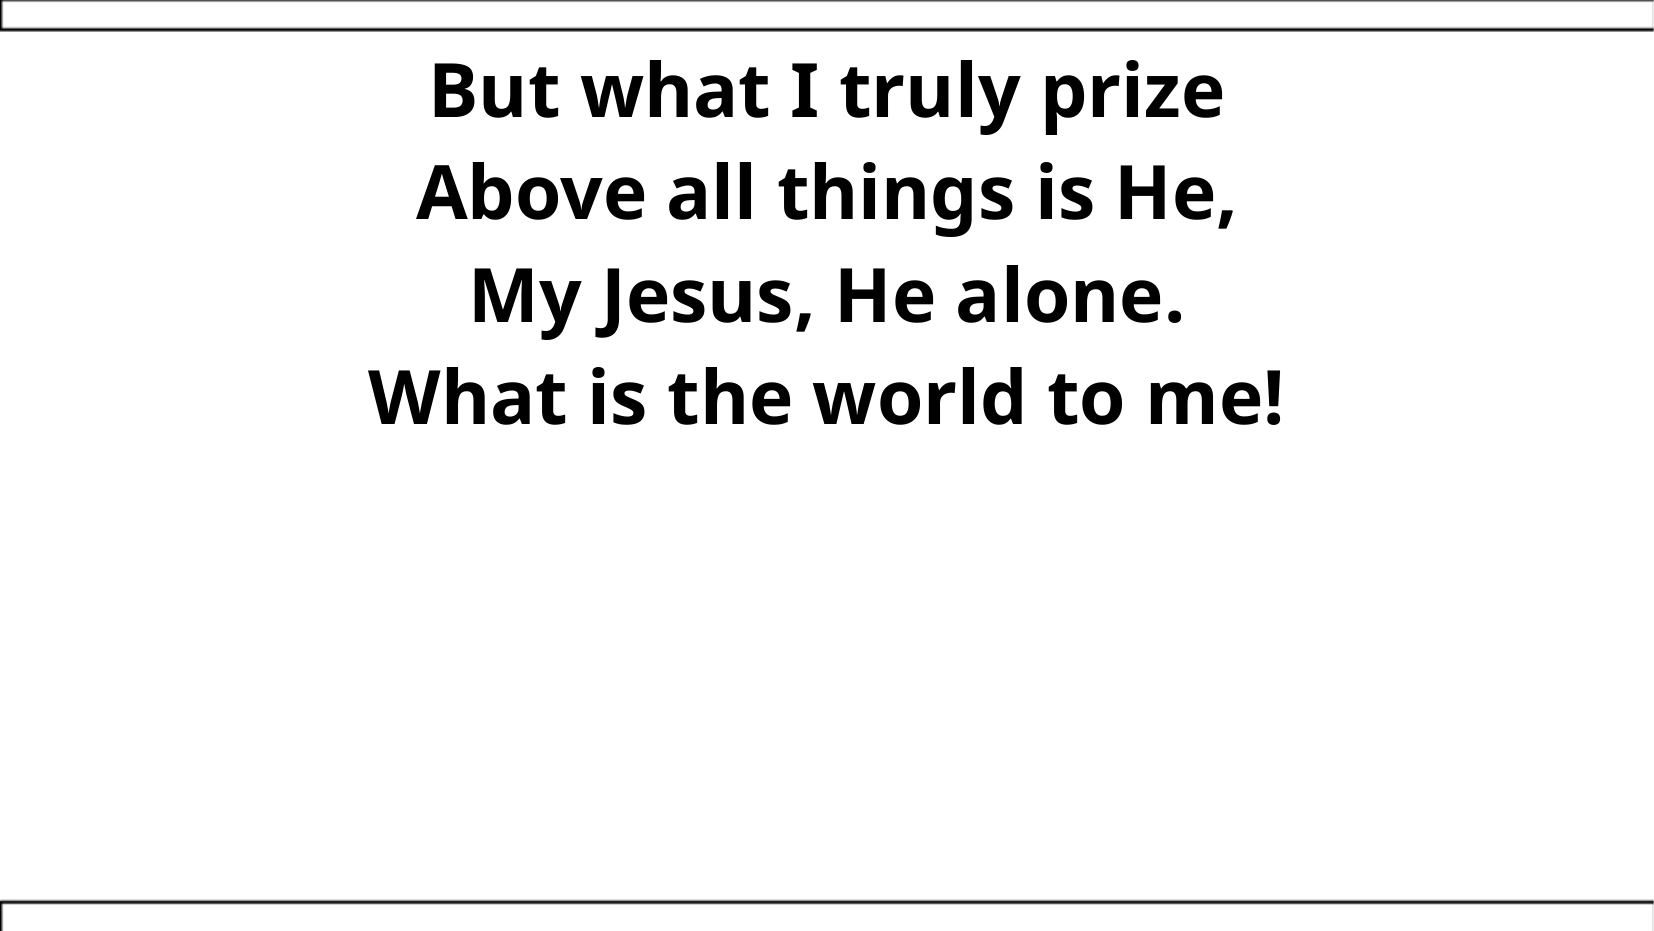

But what I truly prize
Above all things is He,
My Jesus, He alone.
What is the world to me!